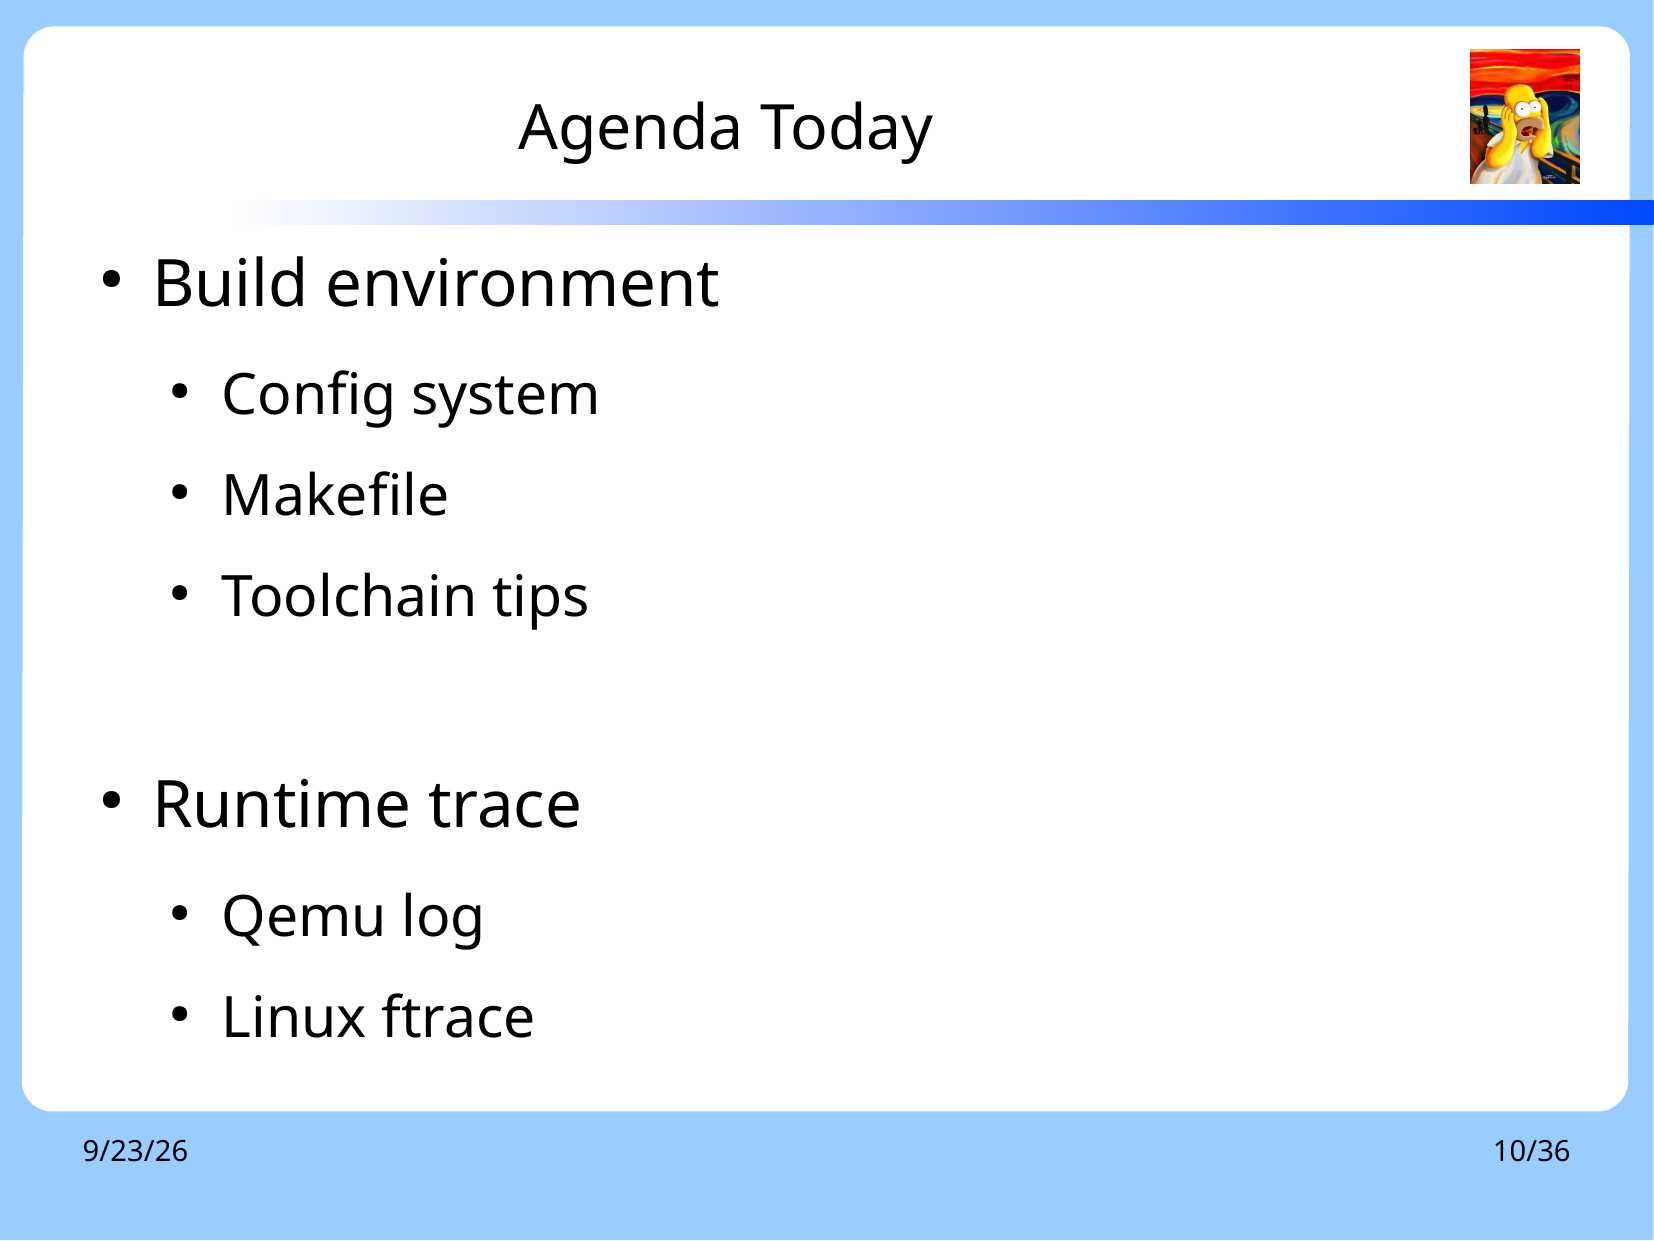

# Agenda Today
Build environment
Config system
Makefile
Toolchain tips
Runtime trace
Qemu log
Linux ftrace
10